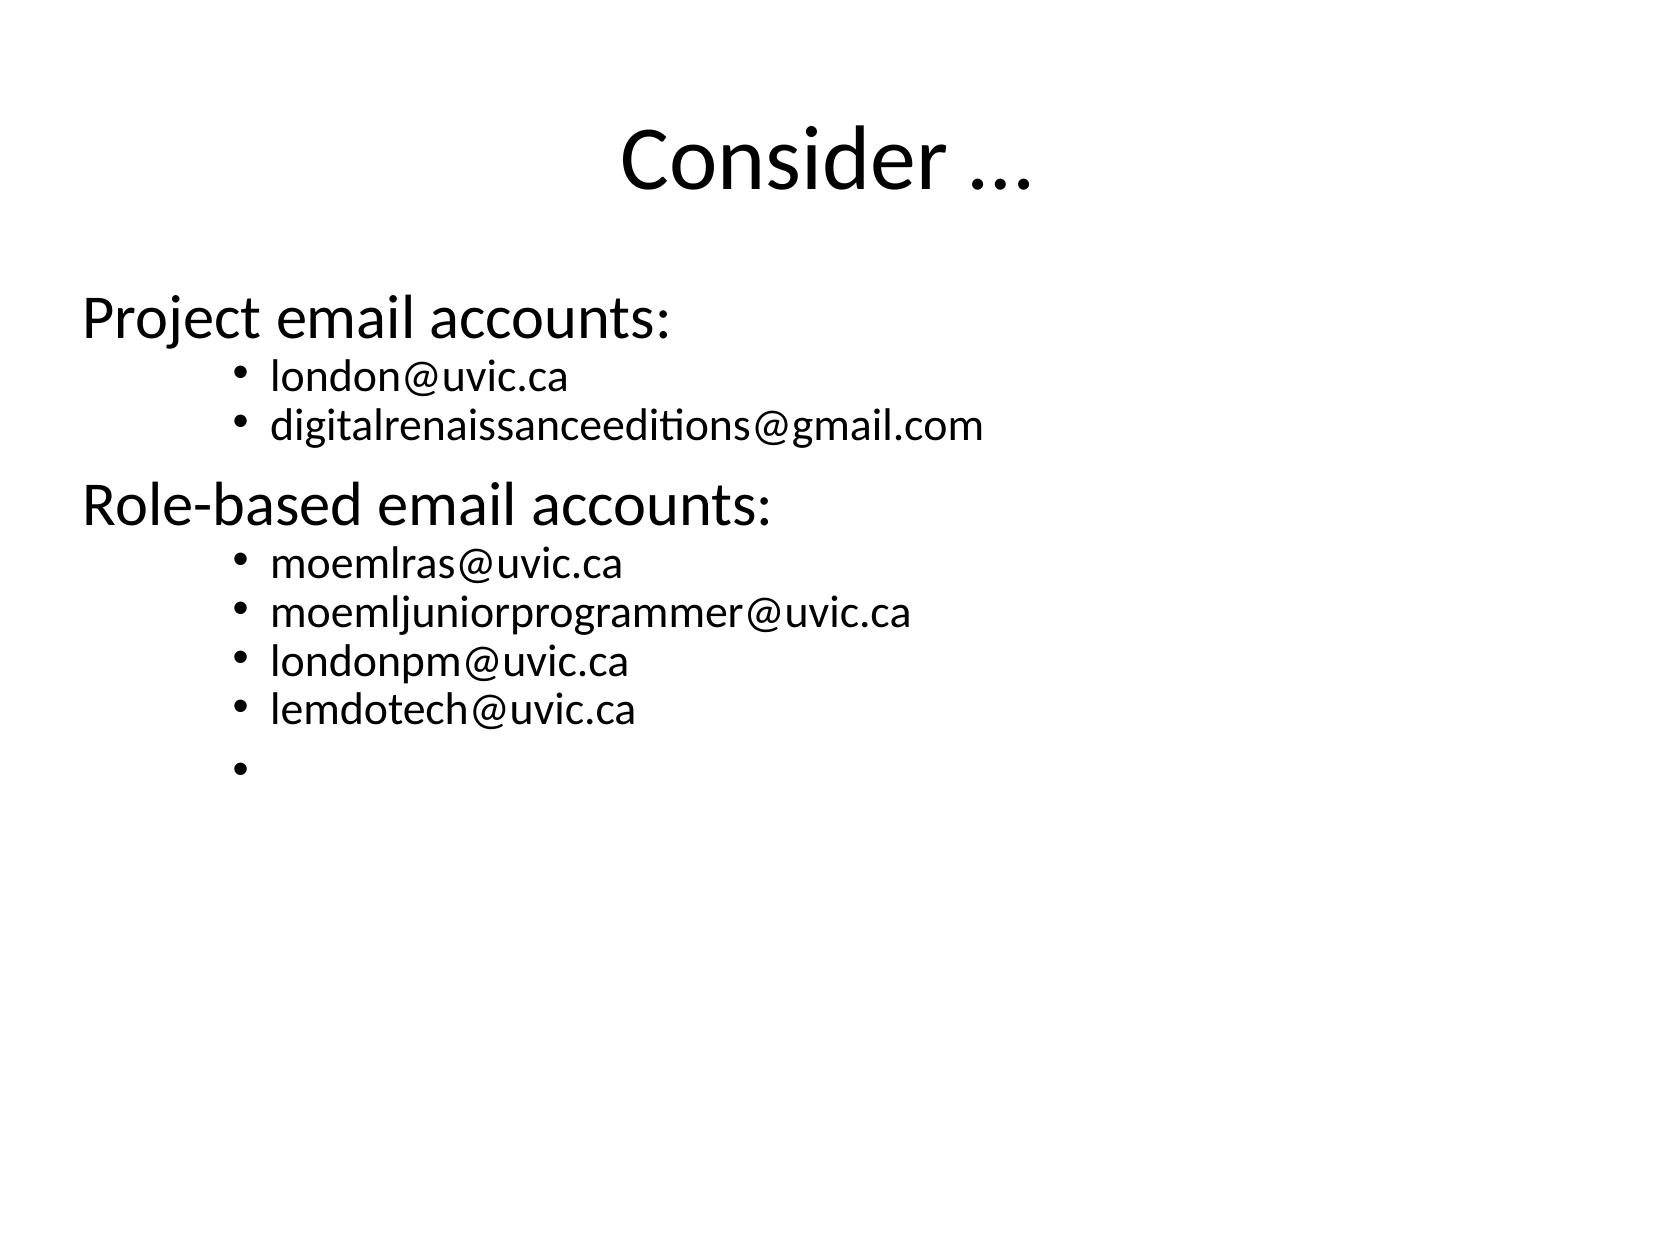

# Consider …
Project email accounts:
london@uvic.ca
digitalrenaissanceeditions@gmail.com
Role-based email accounts:
moemlras@uvic.ca
moemljuniorprogrammer@uvic.ca
londonpm@uvic.ca
lemdotech@uvic.ca